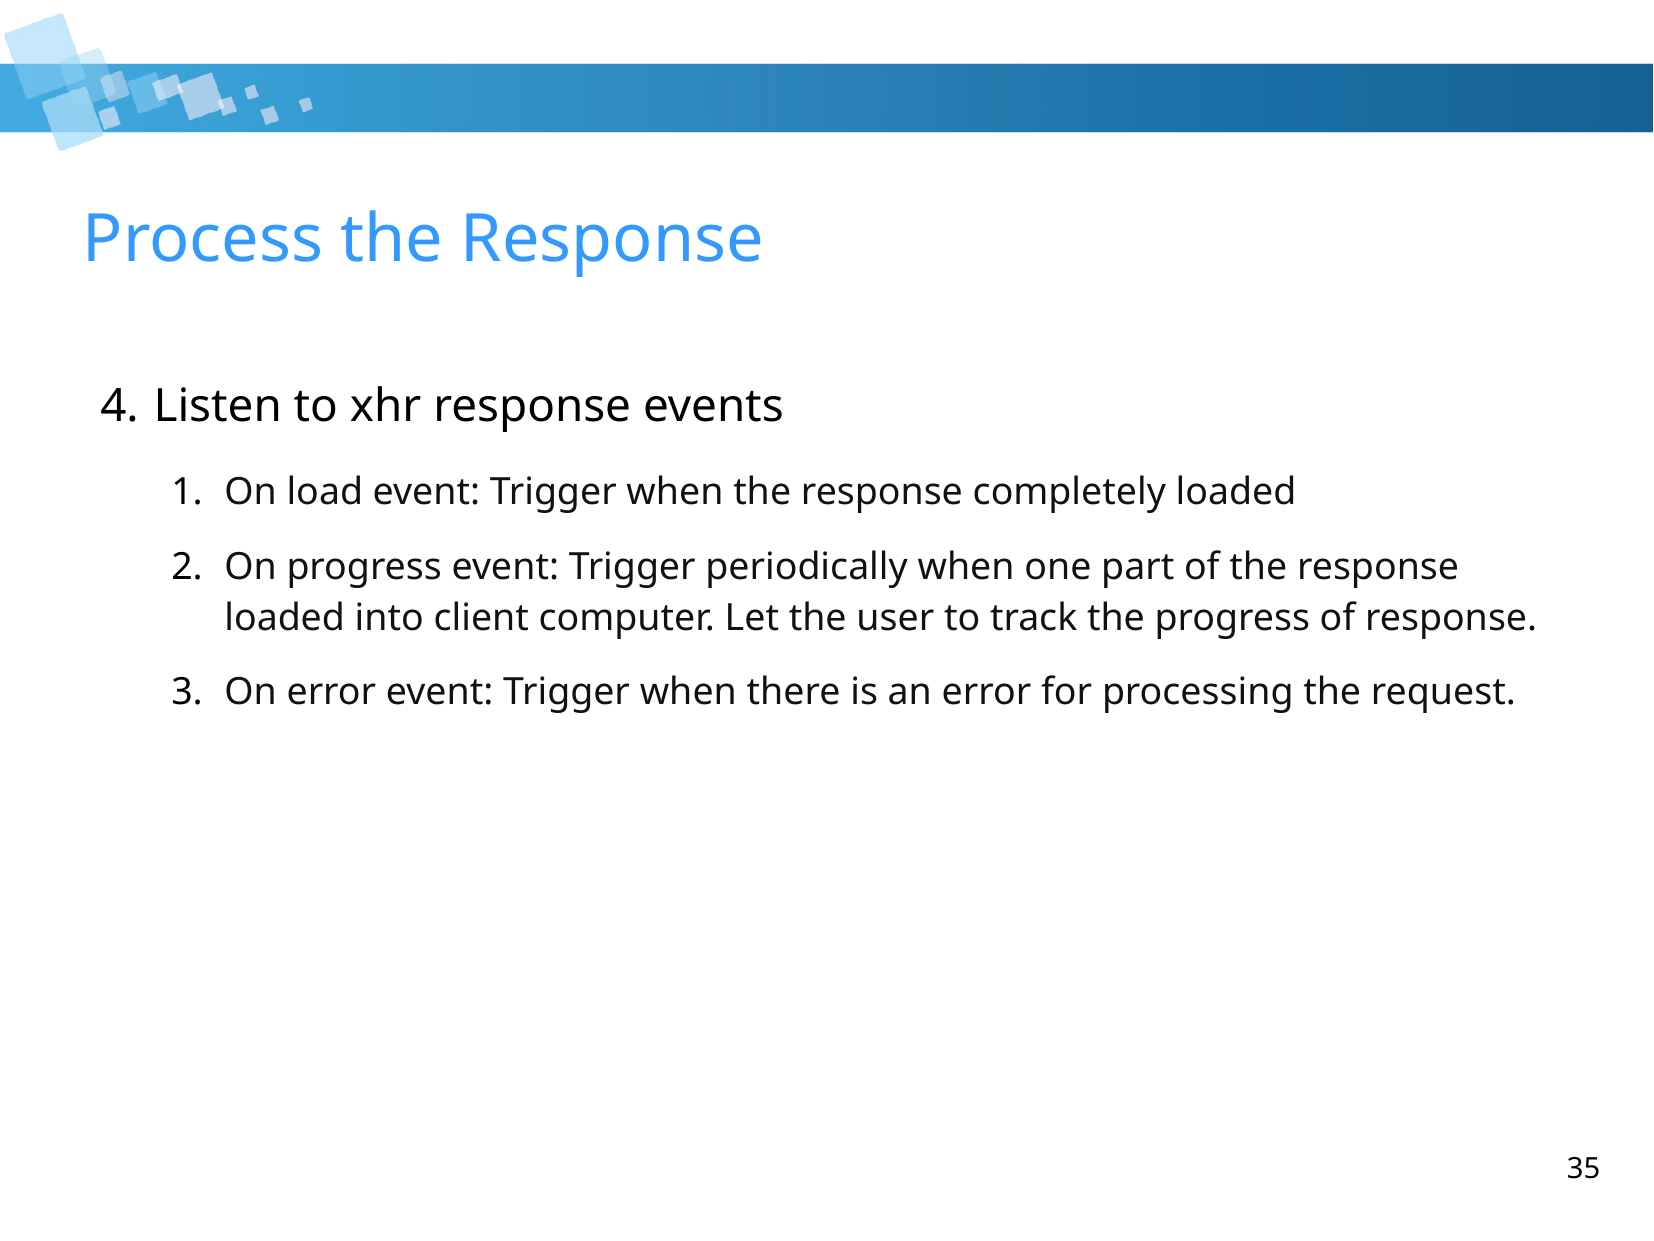

# Process the Response
Listen to xhr response events
On load event: Trigger when the response completely loaded
On progress event: Trigger periodically when one part of the response loaded into client computer. Let the user to track the progress of response.
On error event: Trigger when there is an error for processing the request.
35